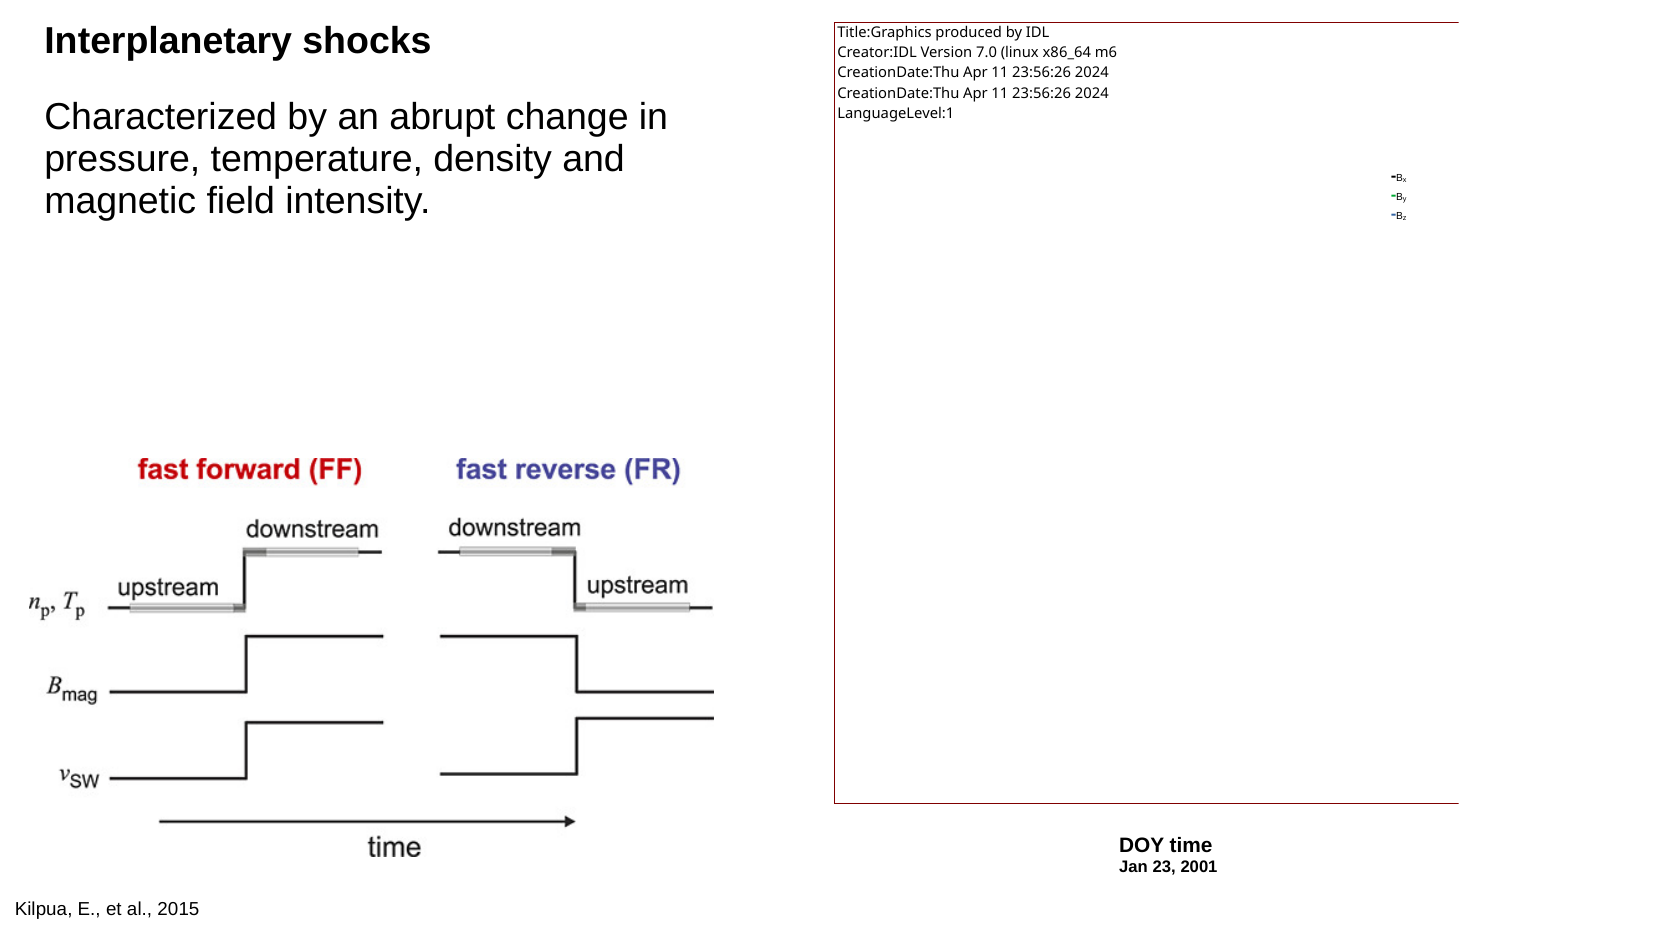

Interplanetary shocks
Characterized by an abrupt change in pressure, temperature, density and magnetic field intensity.
-Bx
-By
-Bz
DOY time
Jan 23, 2001
Kilpua, E., et al., 2015